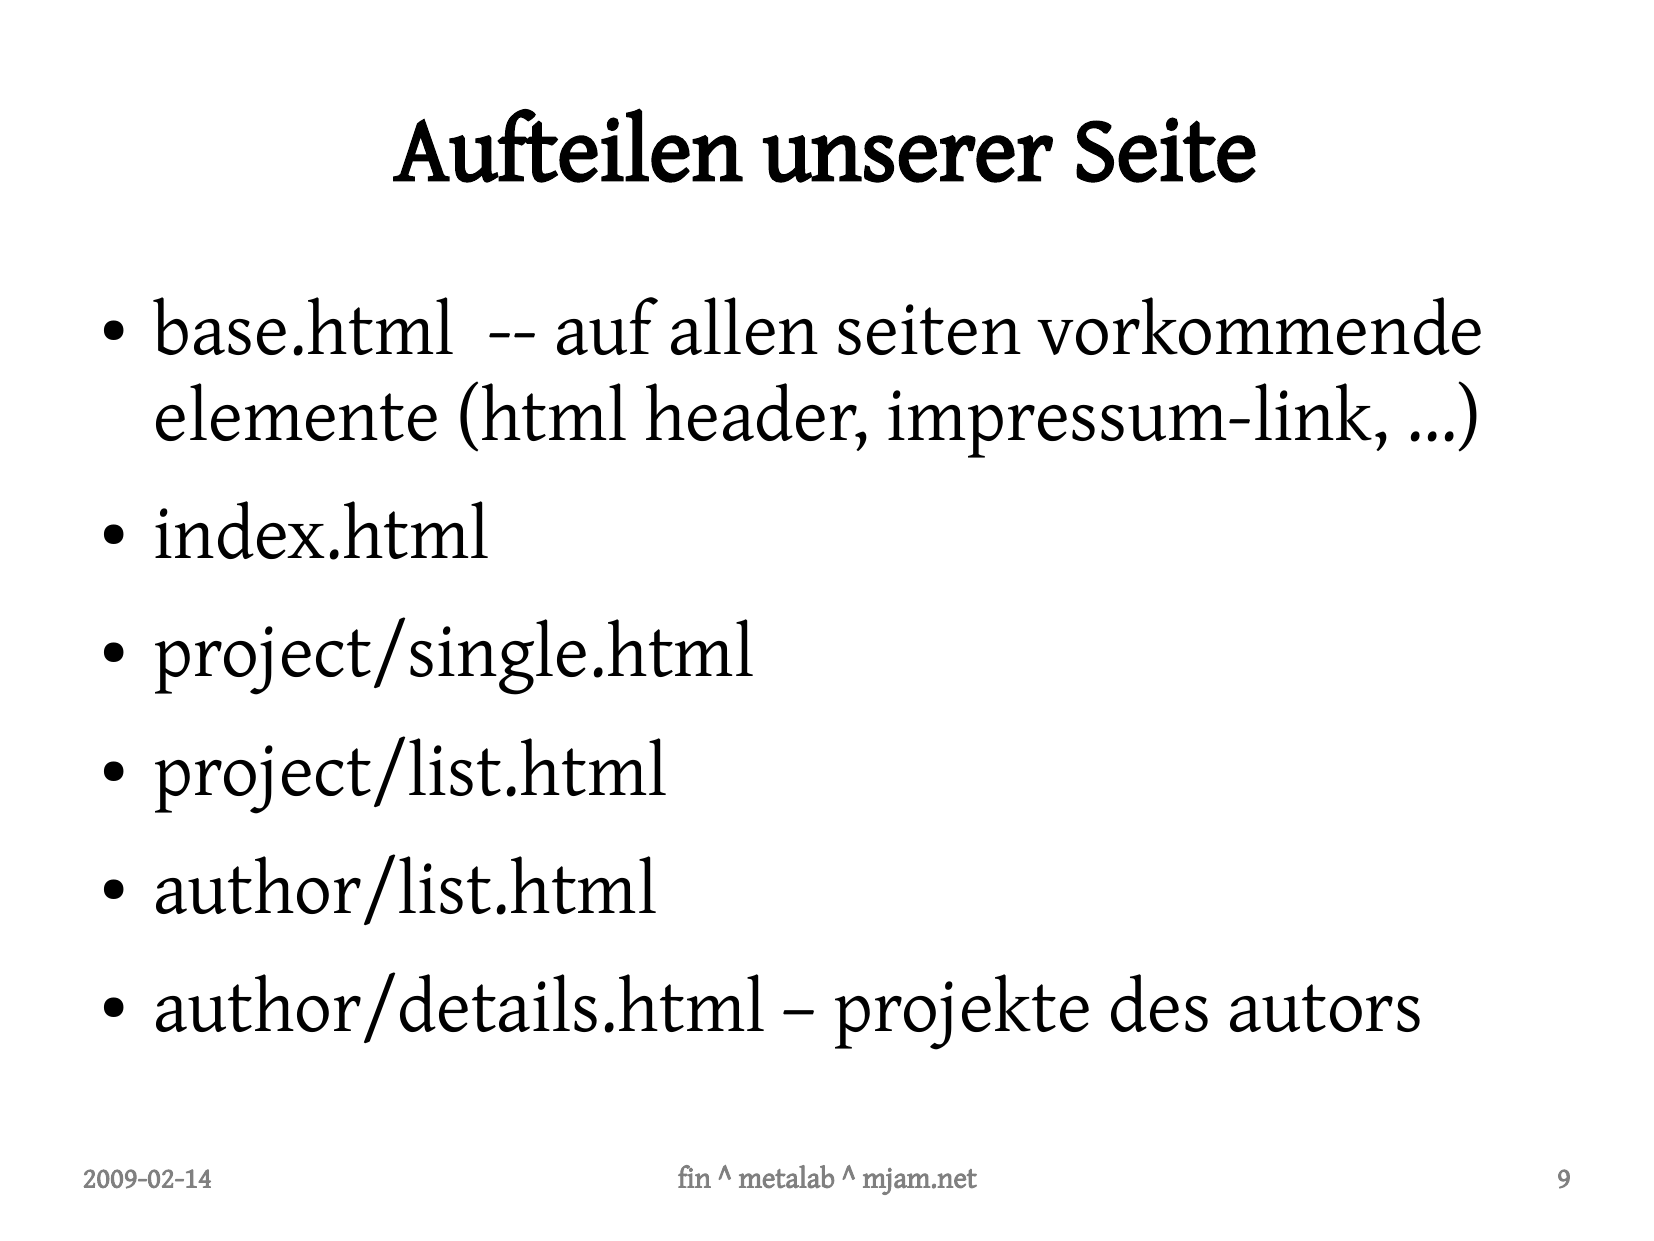

# Aufteilen unserer Seite
base.html -- auf allen seiten vorkommende elemente (html header, impressum-link, ...)
index.html
project/single.html
project/list.html
author/list.html
author/details.html – projekte des autors
2009-02-14
fin ^ metalab ^ mjam.net
9